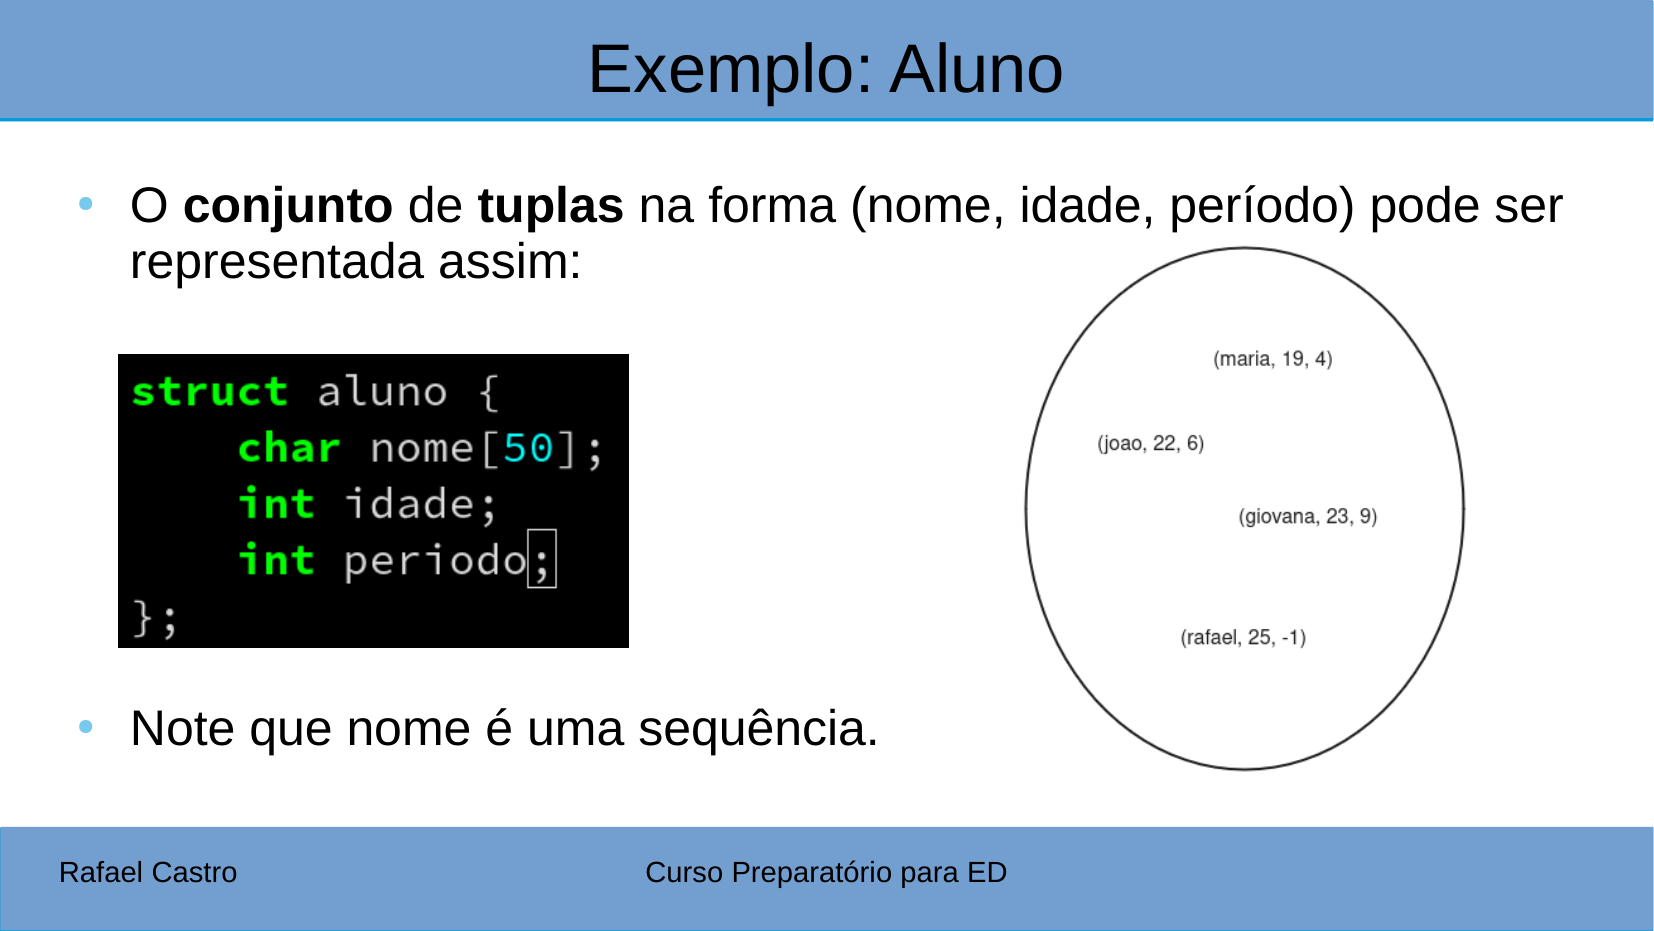

Exemplo: Aluno
# O conjunto de tuplas na forma (nome, idade, período) pode ser representada assim:
Note que nome é uma sequência.
Curso Preparatório para ED